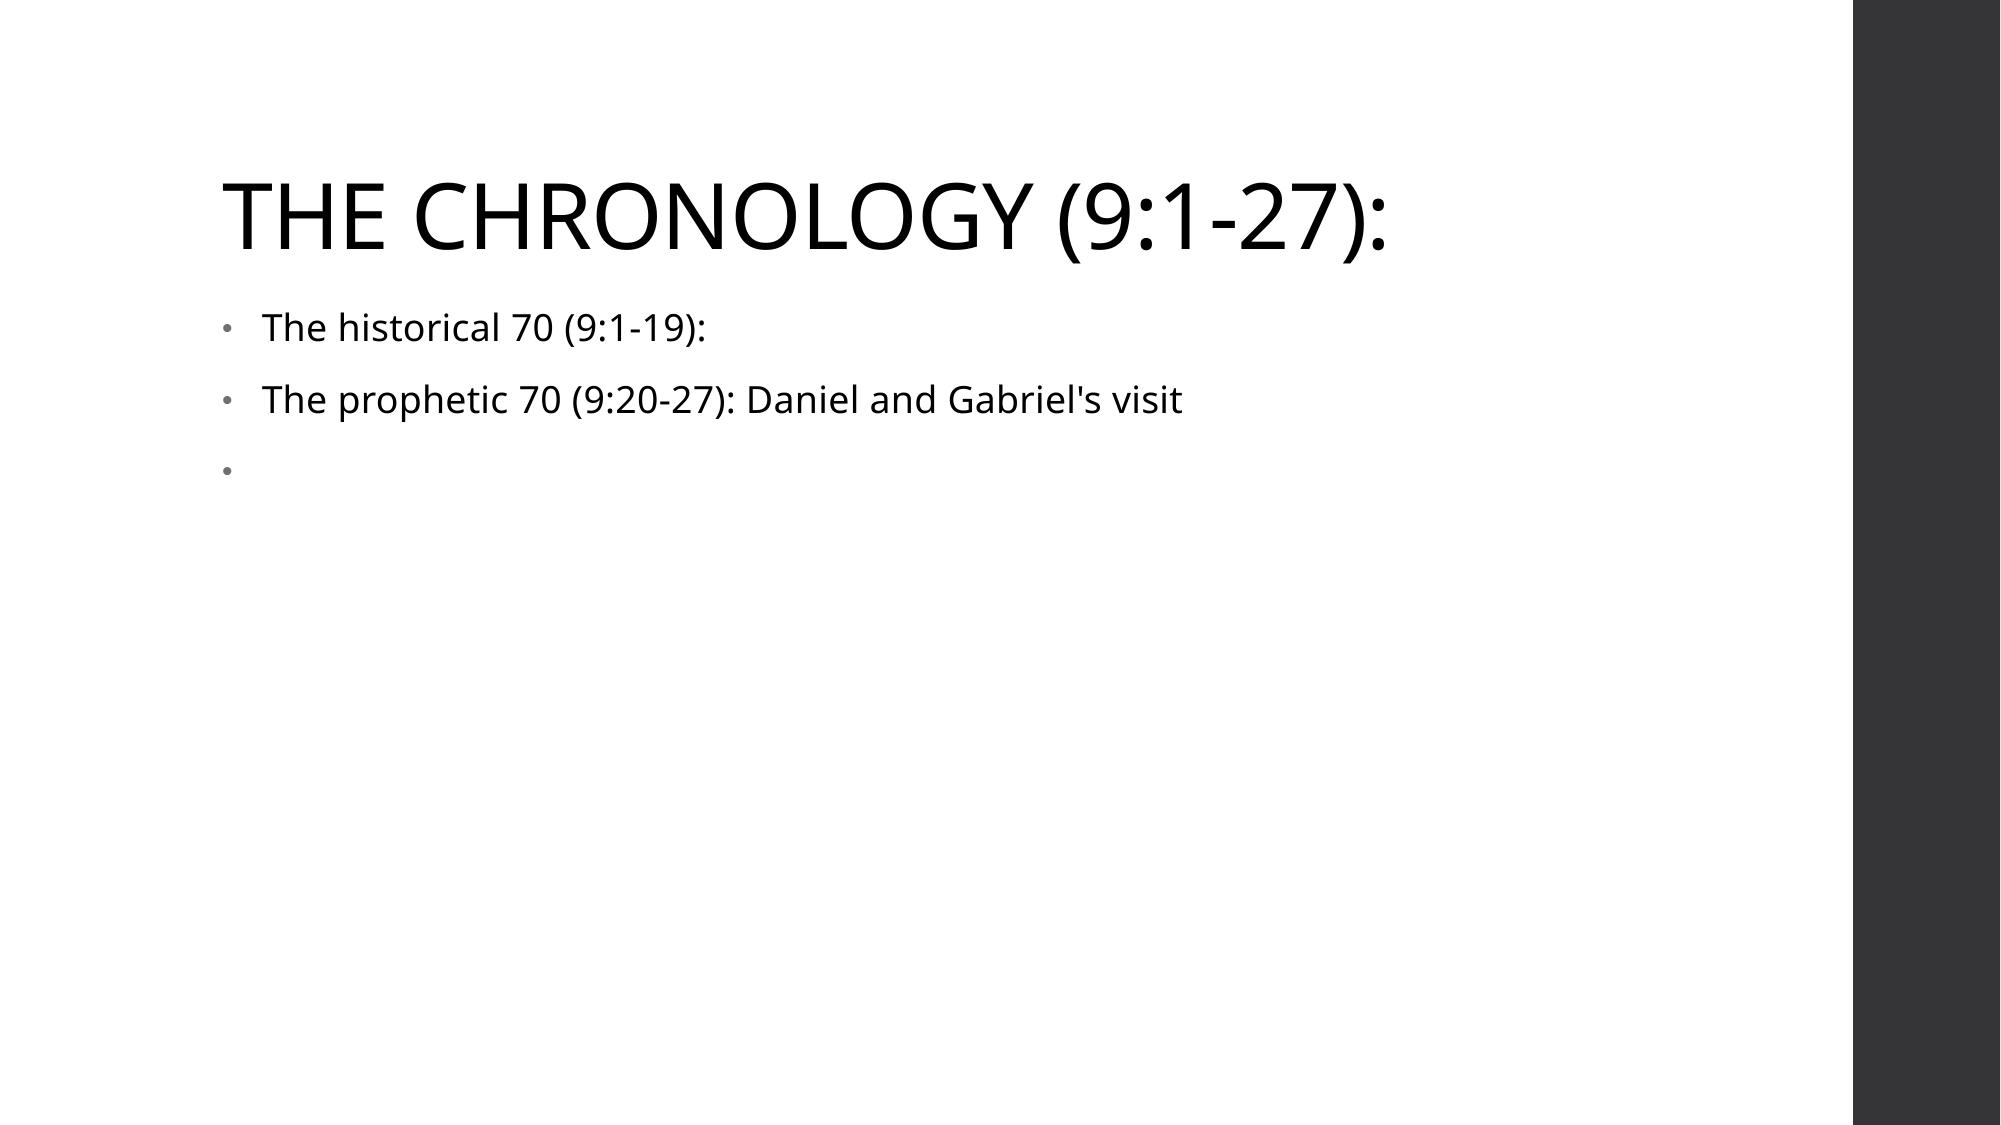

# THE CHRONOLOGY (9:1-27):
 The historical 70 (9:1-19):
 The prophetic 70 (9:20-27): Daniel and Gabriel's visit